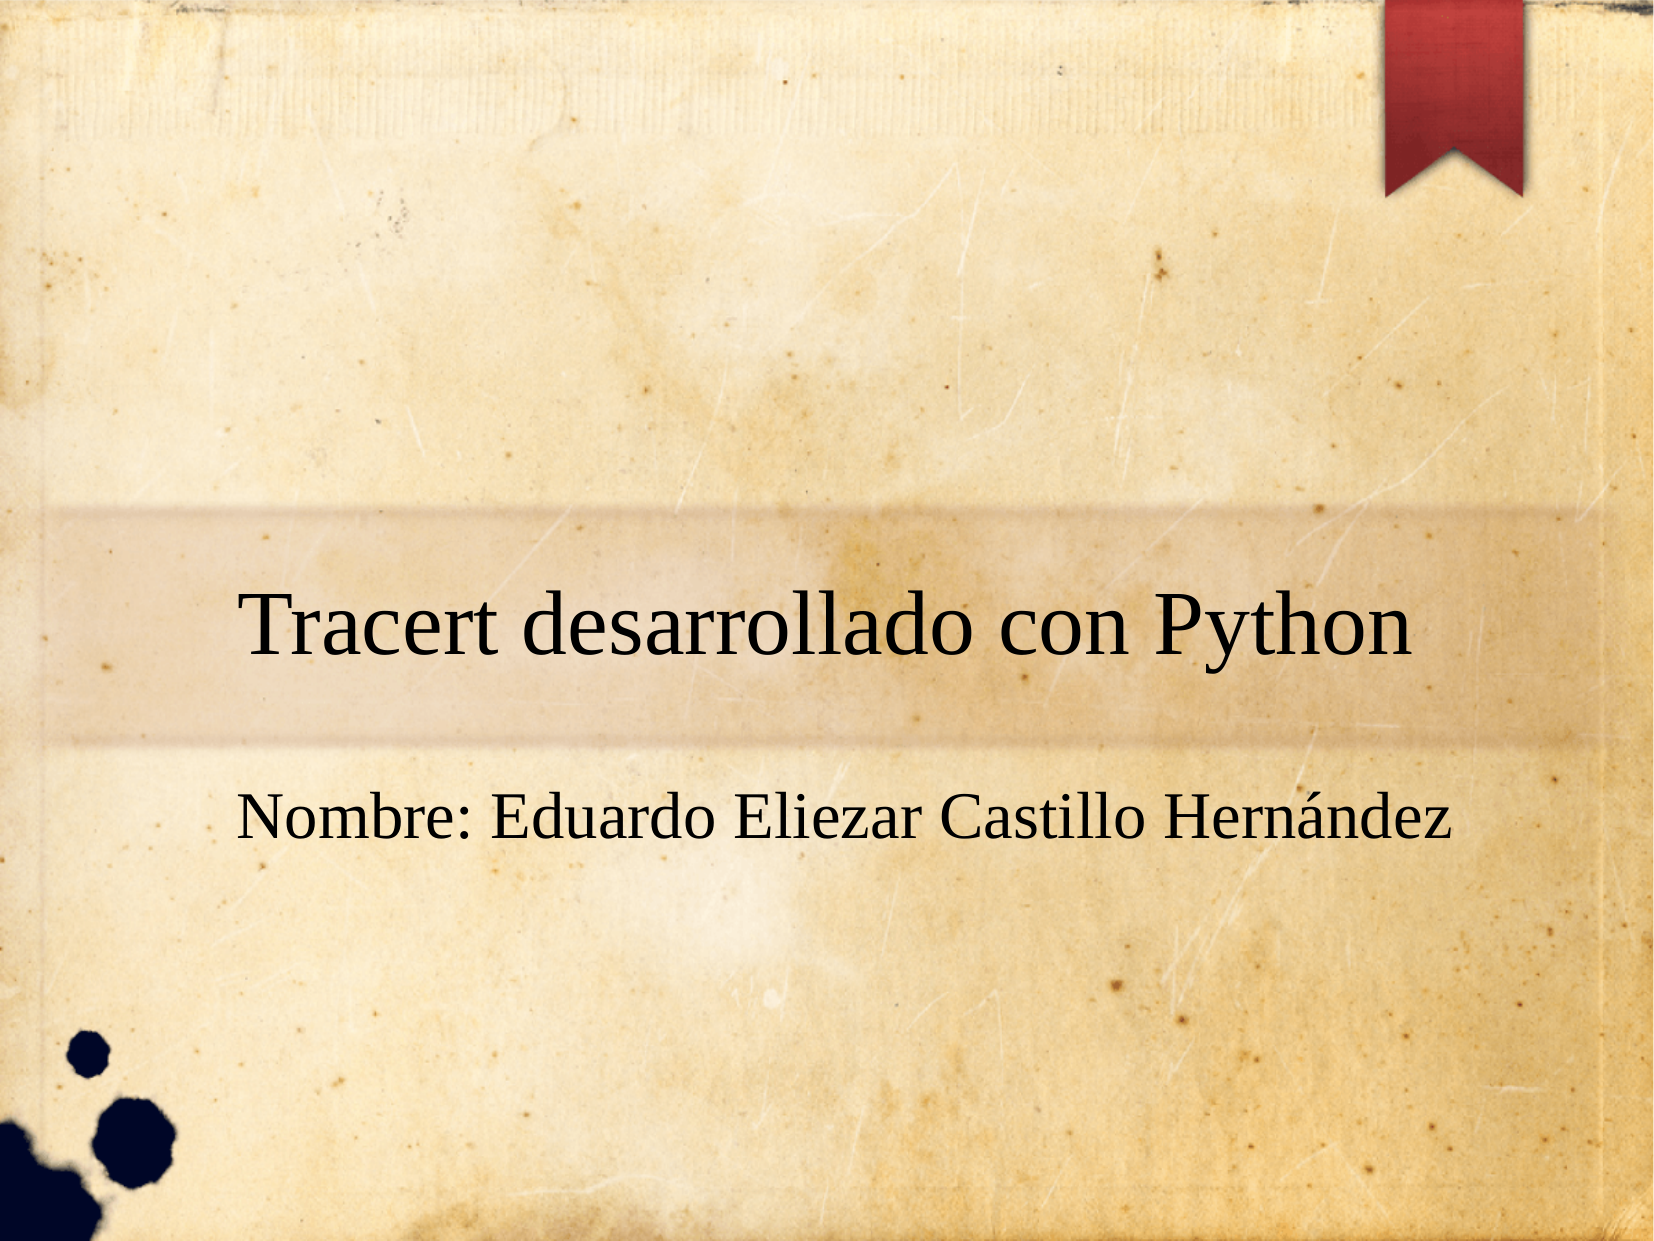

# Tracert desarrollado con Python
Nombre: Eduardo Eliezar Castillo Hernández